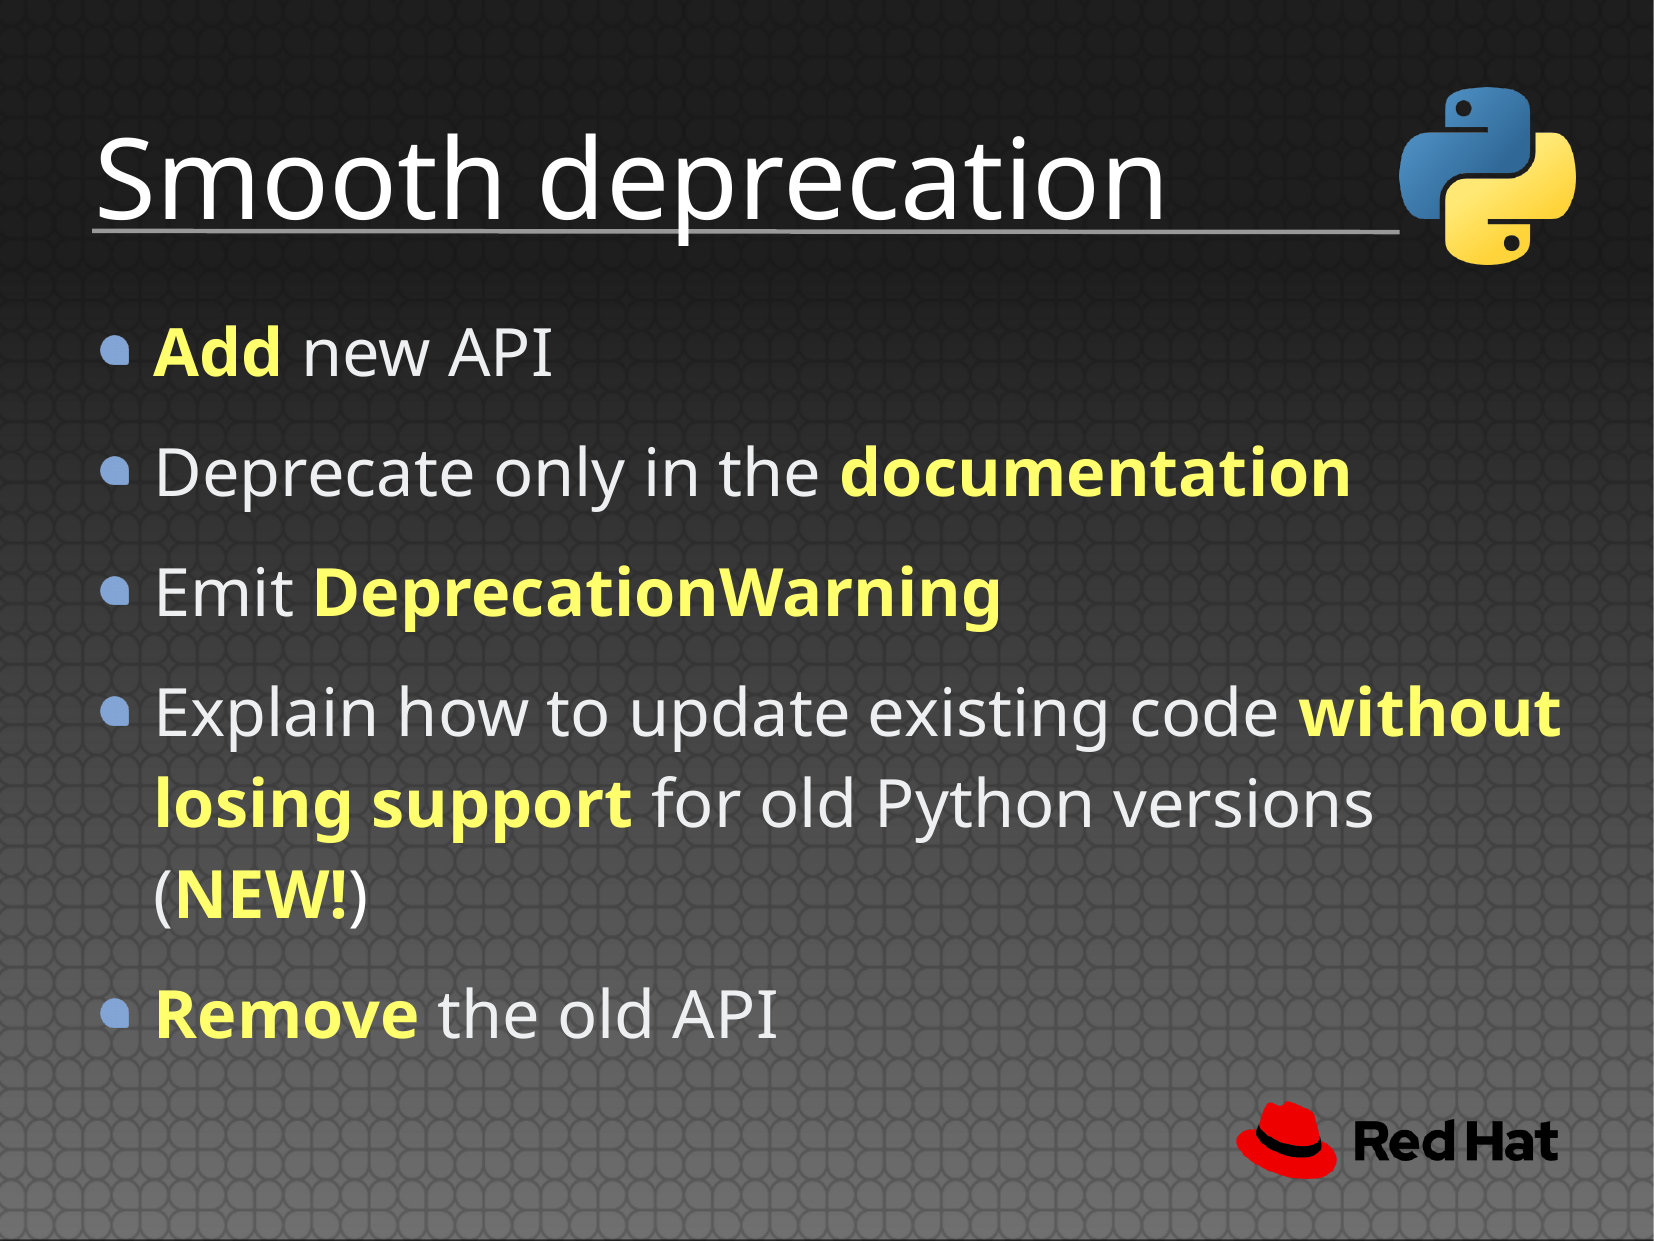

Smooth deprecation
# Add new API
Deprecate only in the documentation
Emit DeprecationWarning
Explain how to update existing code without losing support for old Python versions (NEW!)
Remove the old API